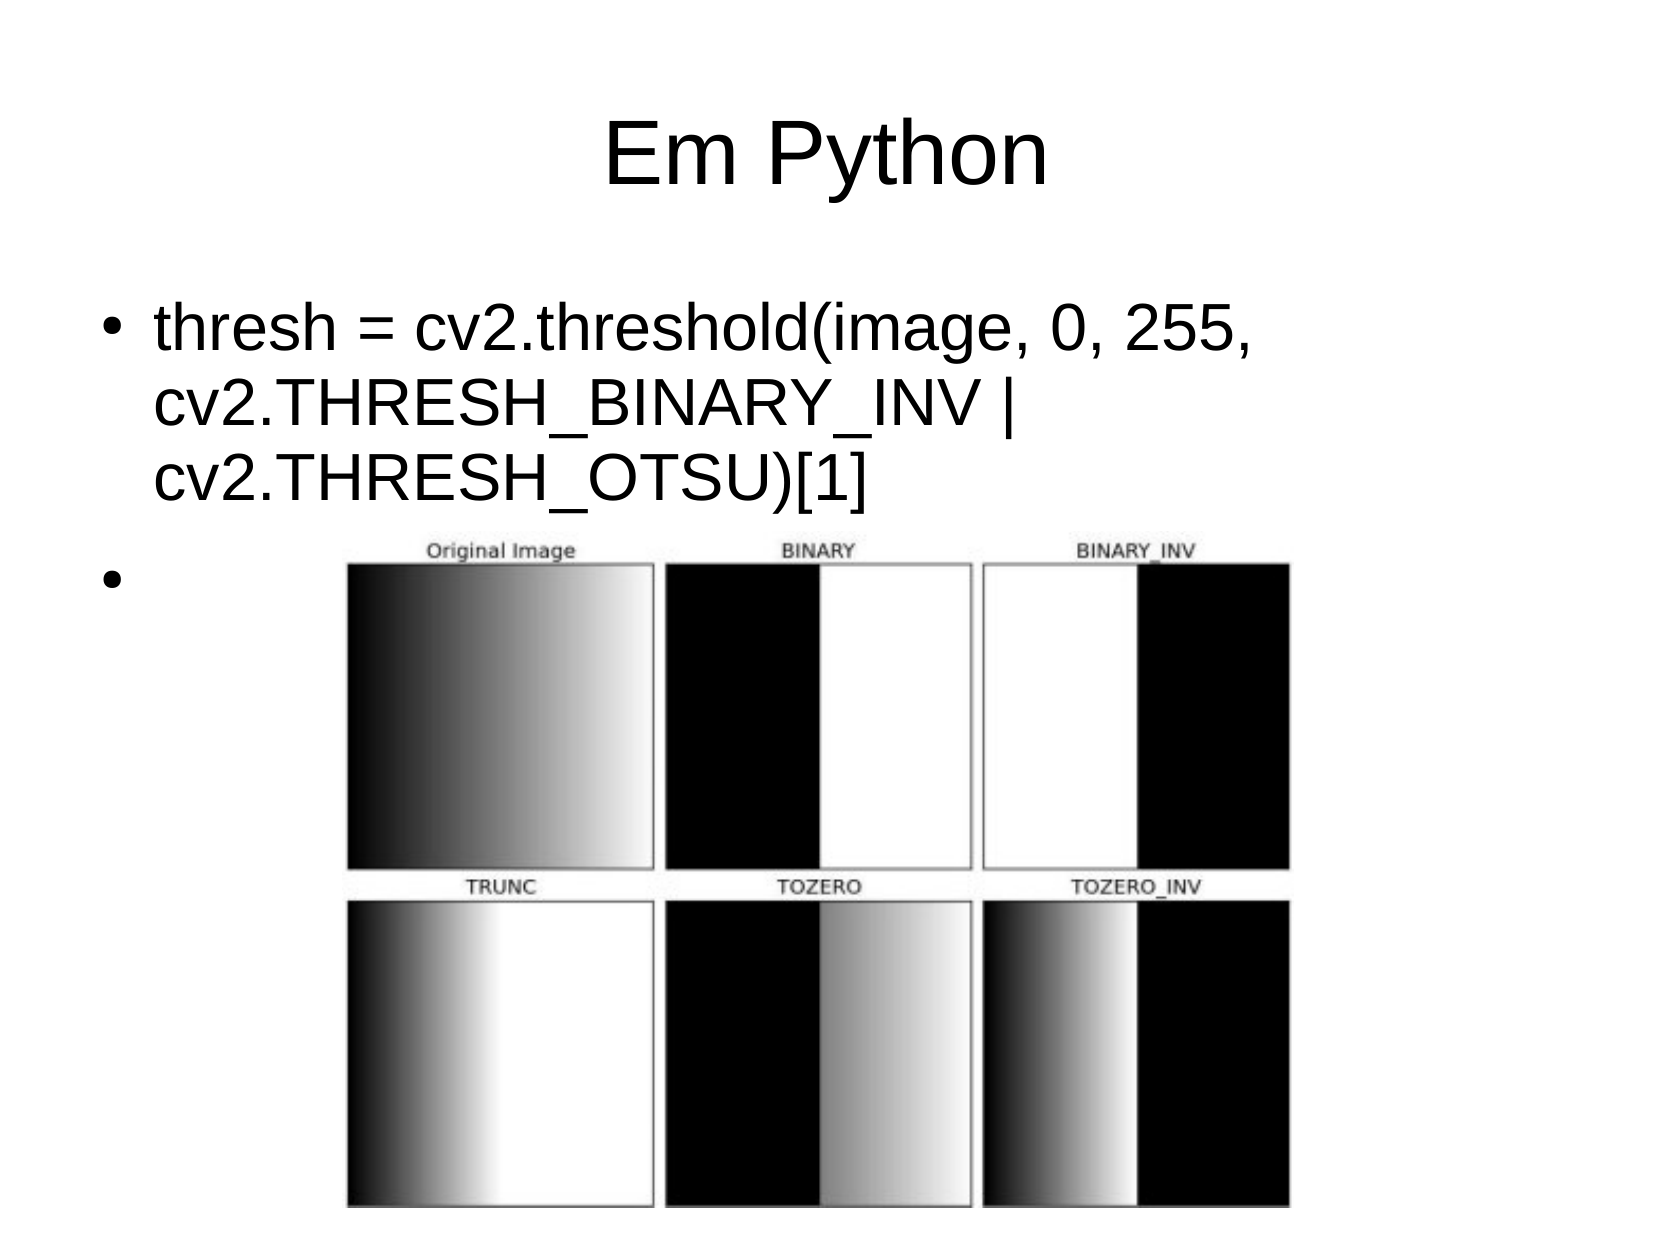

# Em Python
thresh = cv2.threshold(image, 0, 255,	cv2.THRESH_BINARY_INV | cv2.THRESH_OTSU)[1]